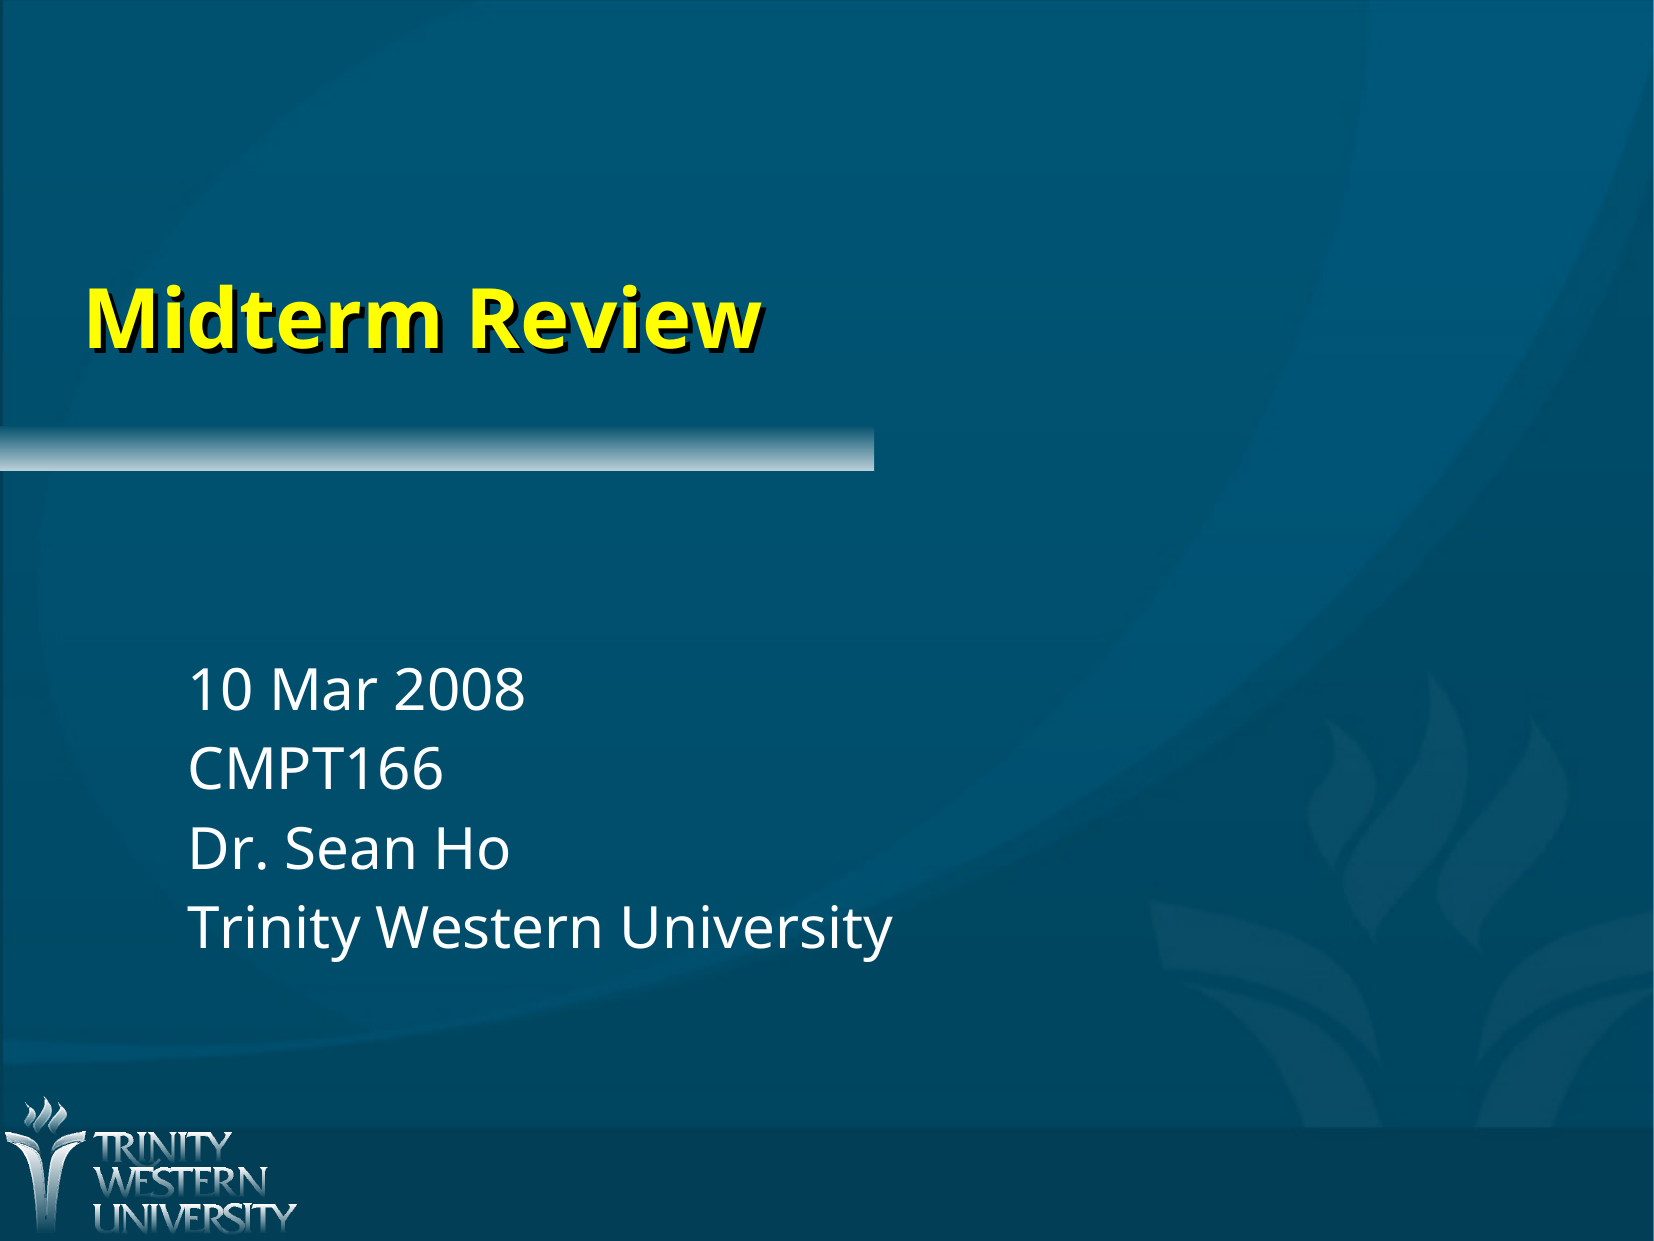

# Midterm Review
10 Mar 2008
CMPT166
Dr. Sean Ho
Trinity Western University